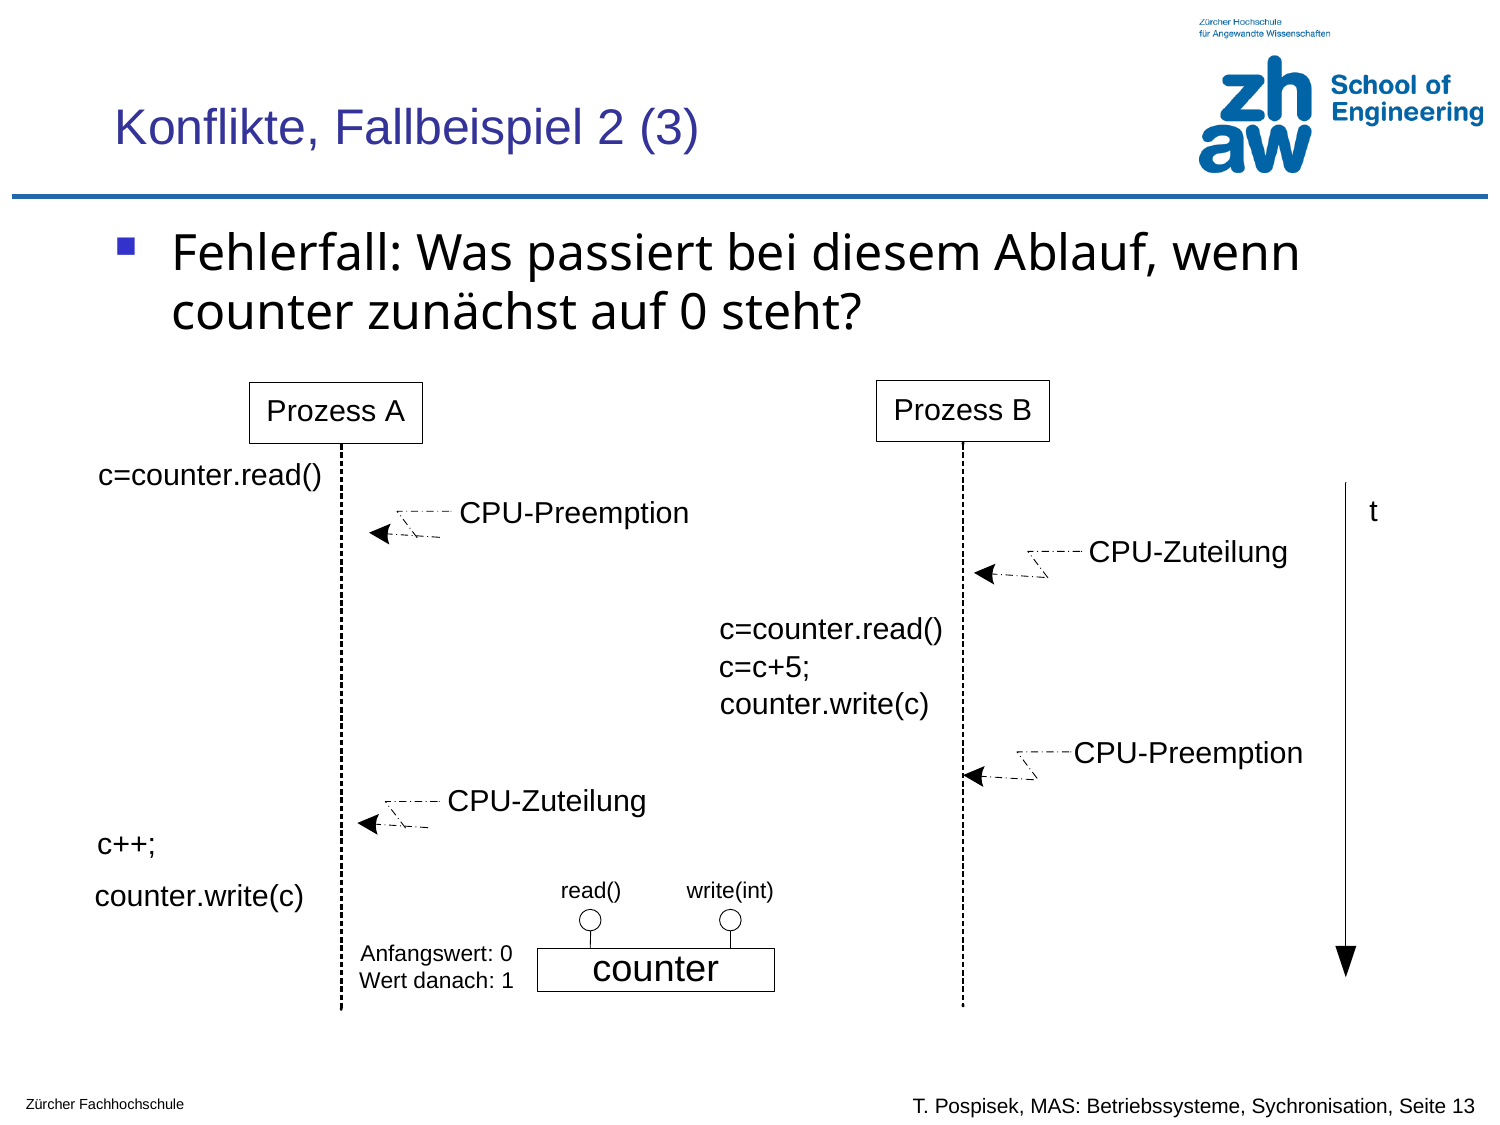

# Konflikte, Fallbeispiel 2 (3)
Fehlerfall: Was passiert bei diesem Ablauf, wenn counter zunächst auf 0 steht?